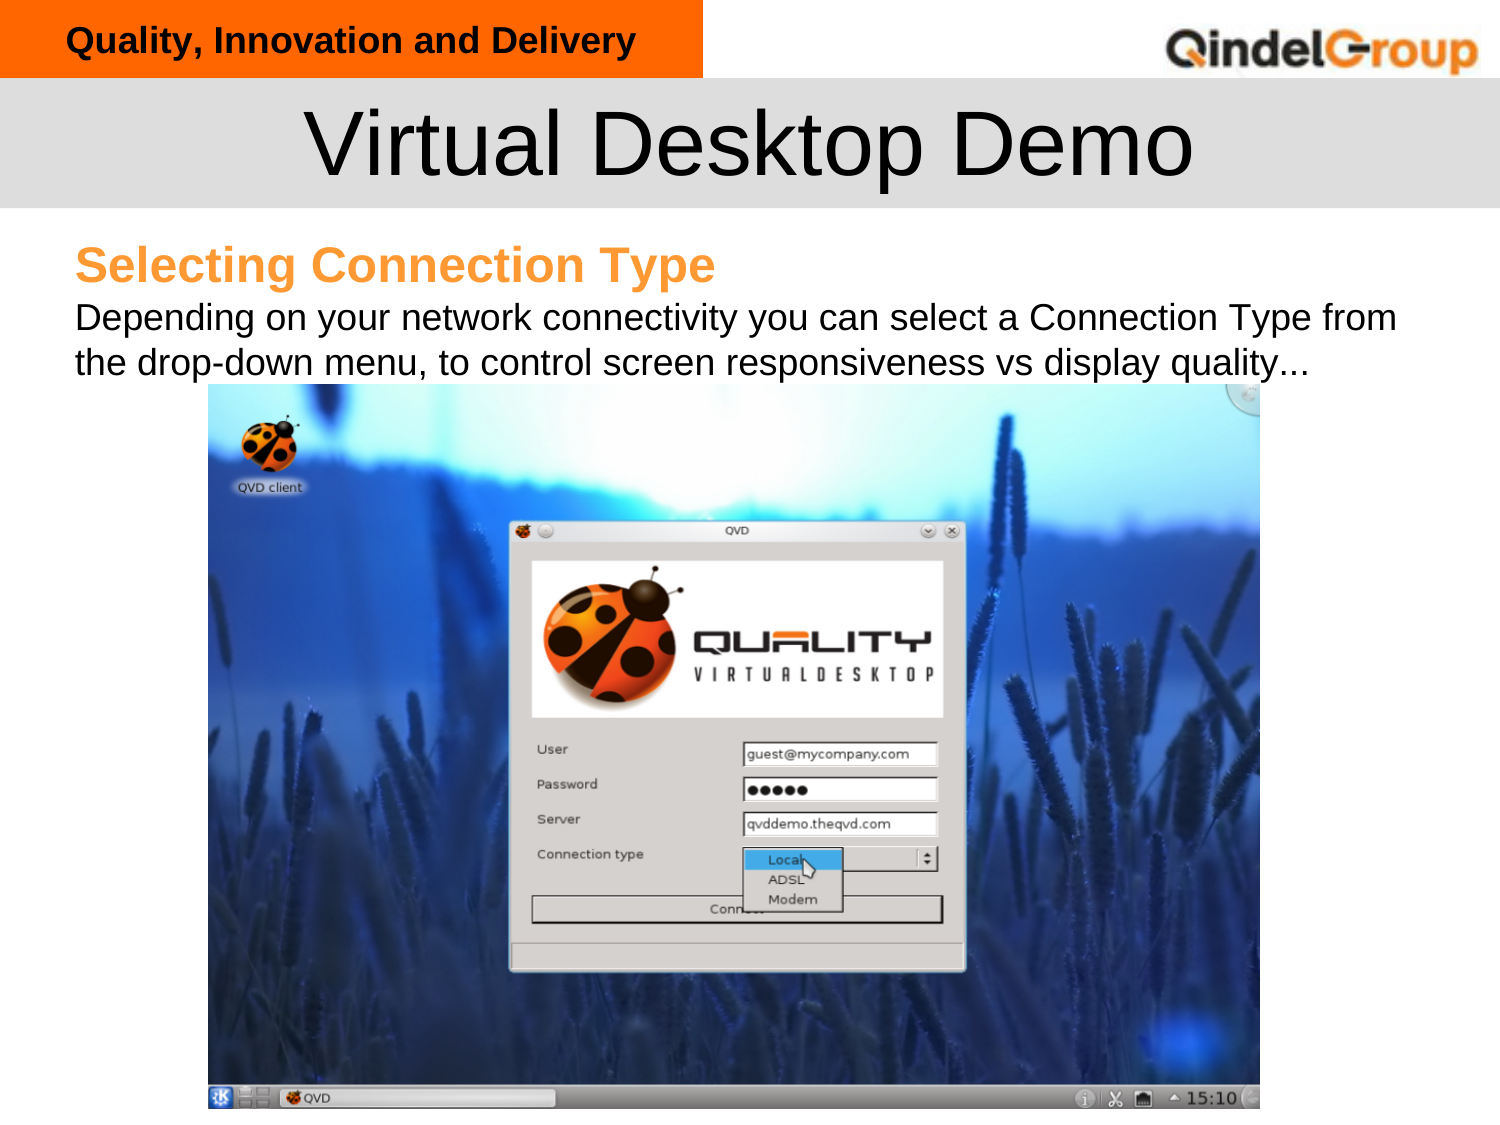

# Virtual Desktop Demo
Selecting Connection Type
Depending on your network connectivity you can select a Connection Type from the drop-down menu, to control screen responsiveness vs display quality...